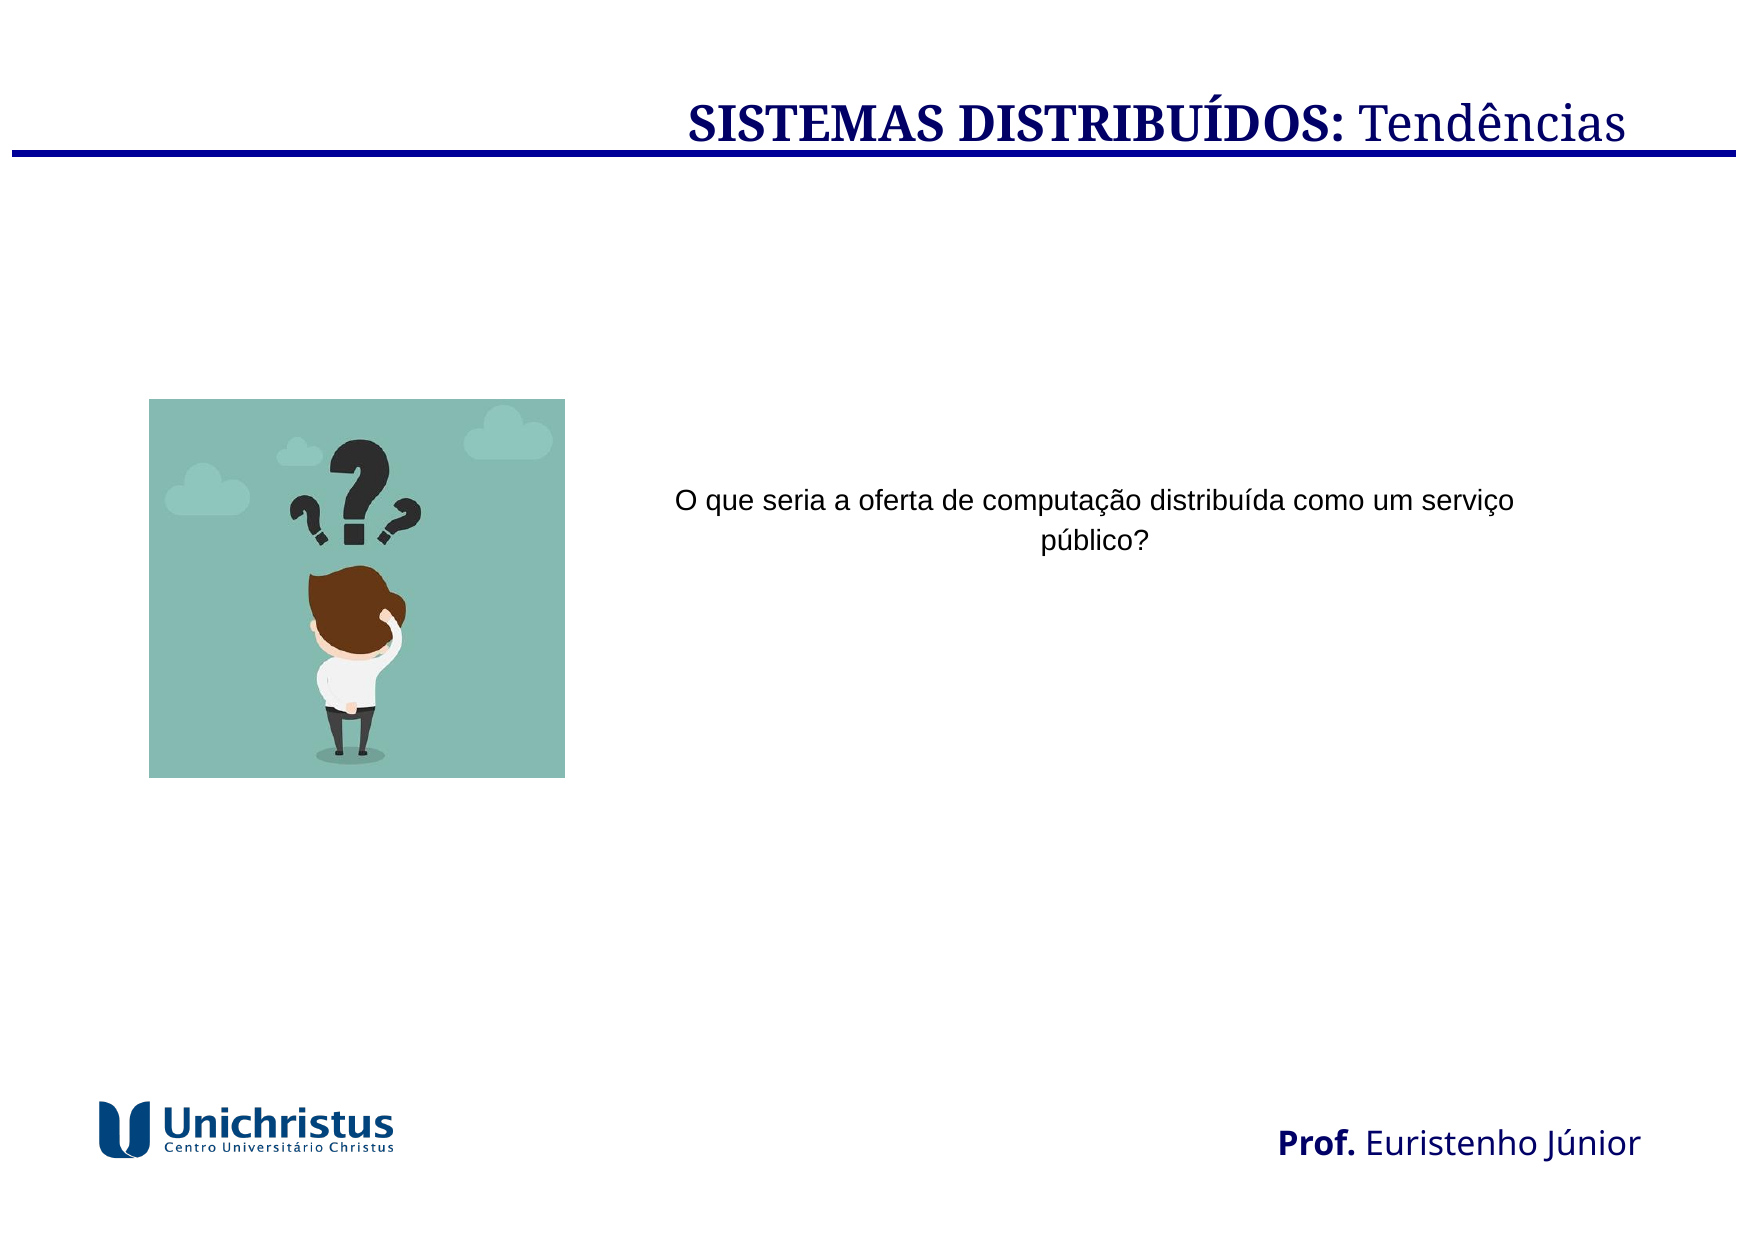

SISTEMAS DISTRIBUÍDOS: Tendências
O que seria a oferta de computação distribuída como um serviço público?
Prof. Euristenho Júnior